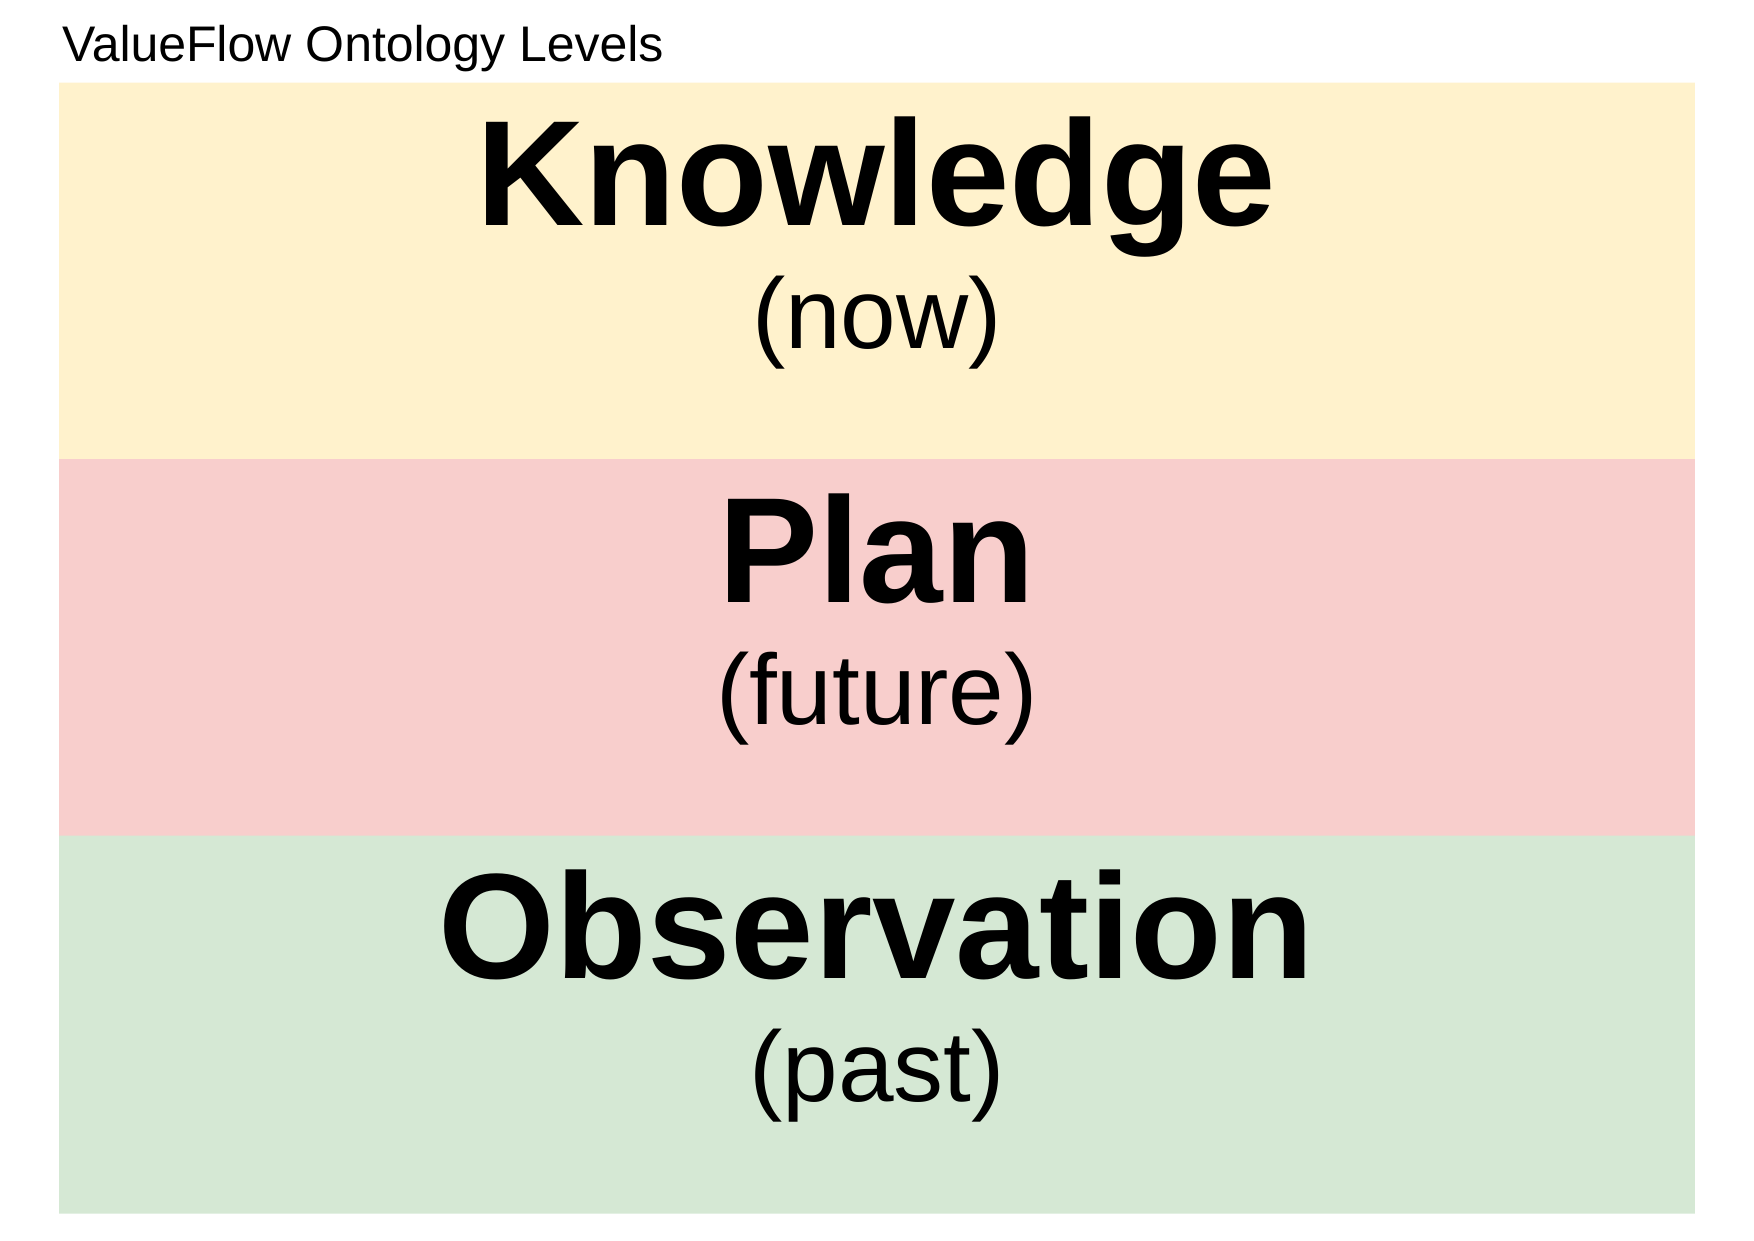

ValueFlow Ontology Levels
Knowledge
(now)
Plan
(future)
Observation
(past)